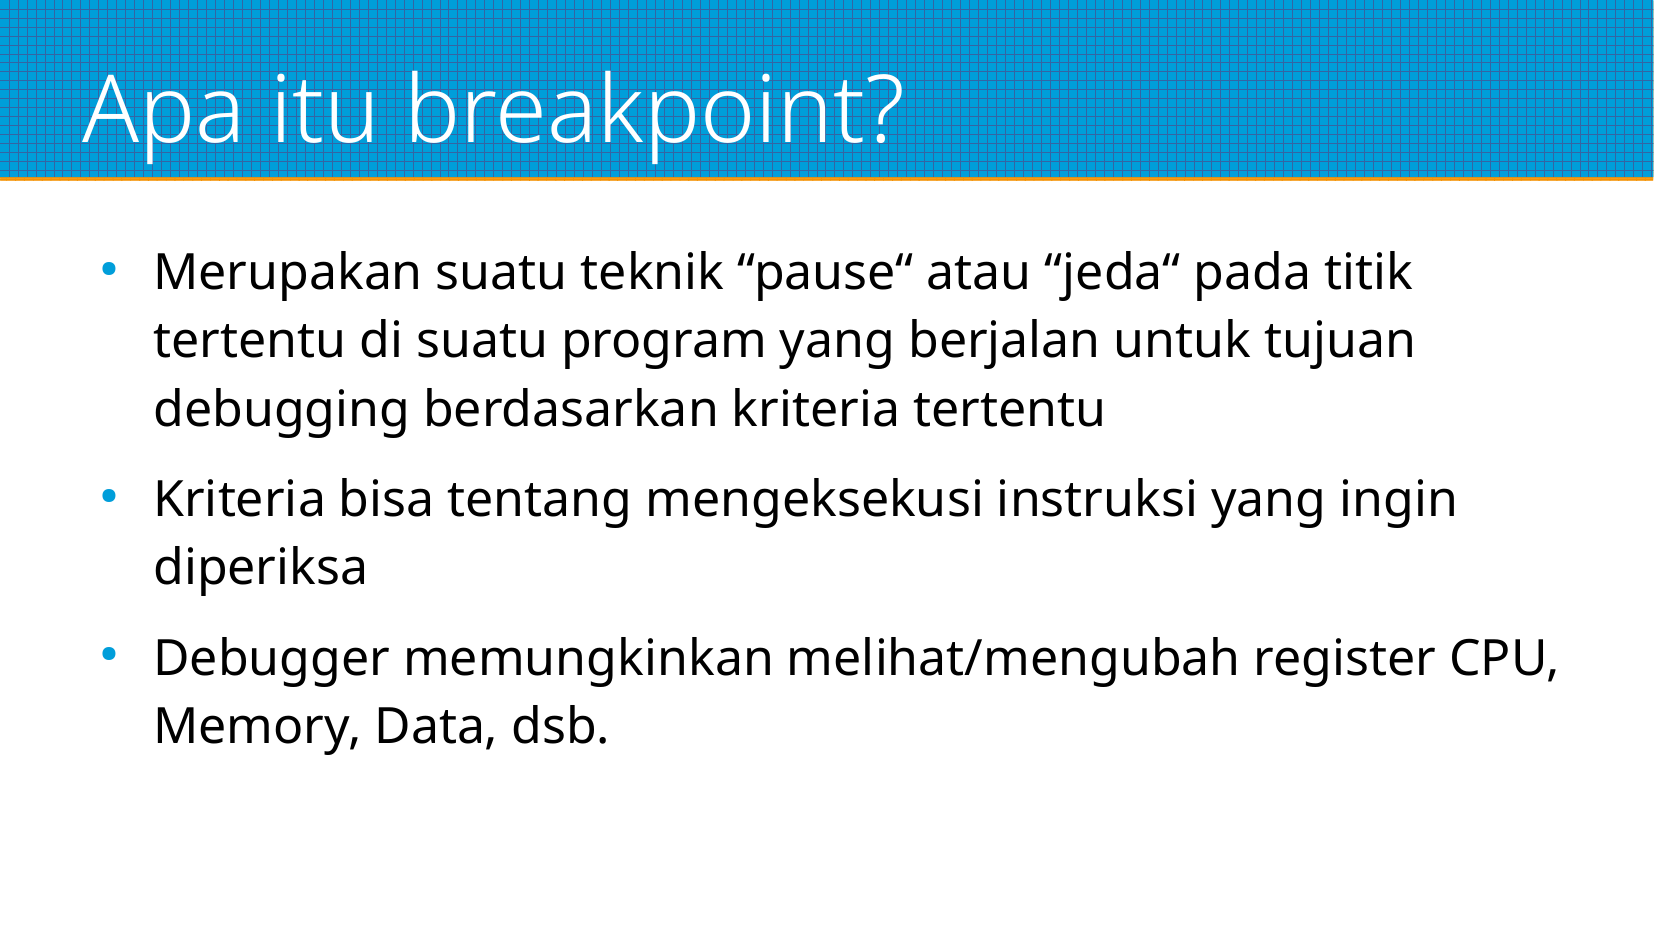

# Apa itu breakpoint?
Merupakan suatu teknik “pause“ atau “jeda“ pada titik tertentu di suatu program yang berjalan untuk tujuan debugging berdasarkan kriteria tertentu
Kriteria bisa tentang mengeksekusi instruksi yang ingin diperiksa
Debugger memungkinkan melihat/mengubah register CPU, Memory, Data, dsb.